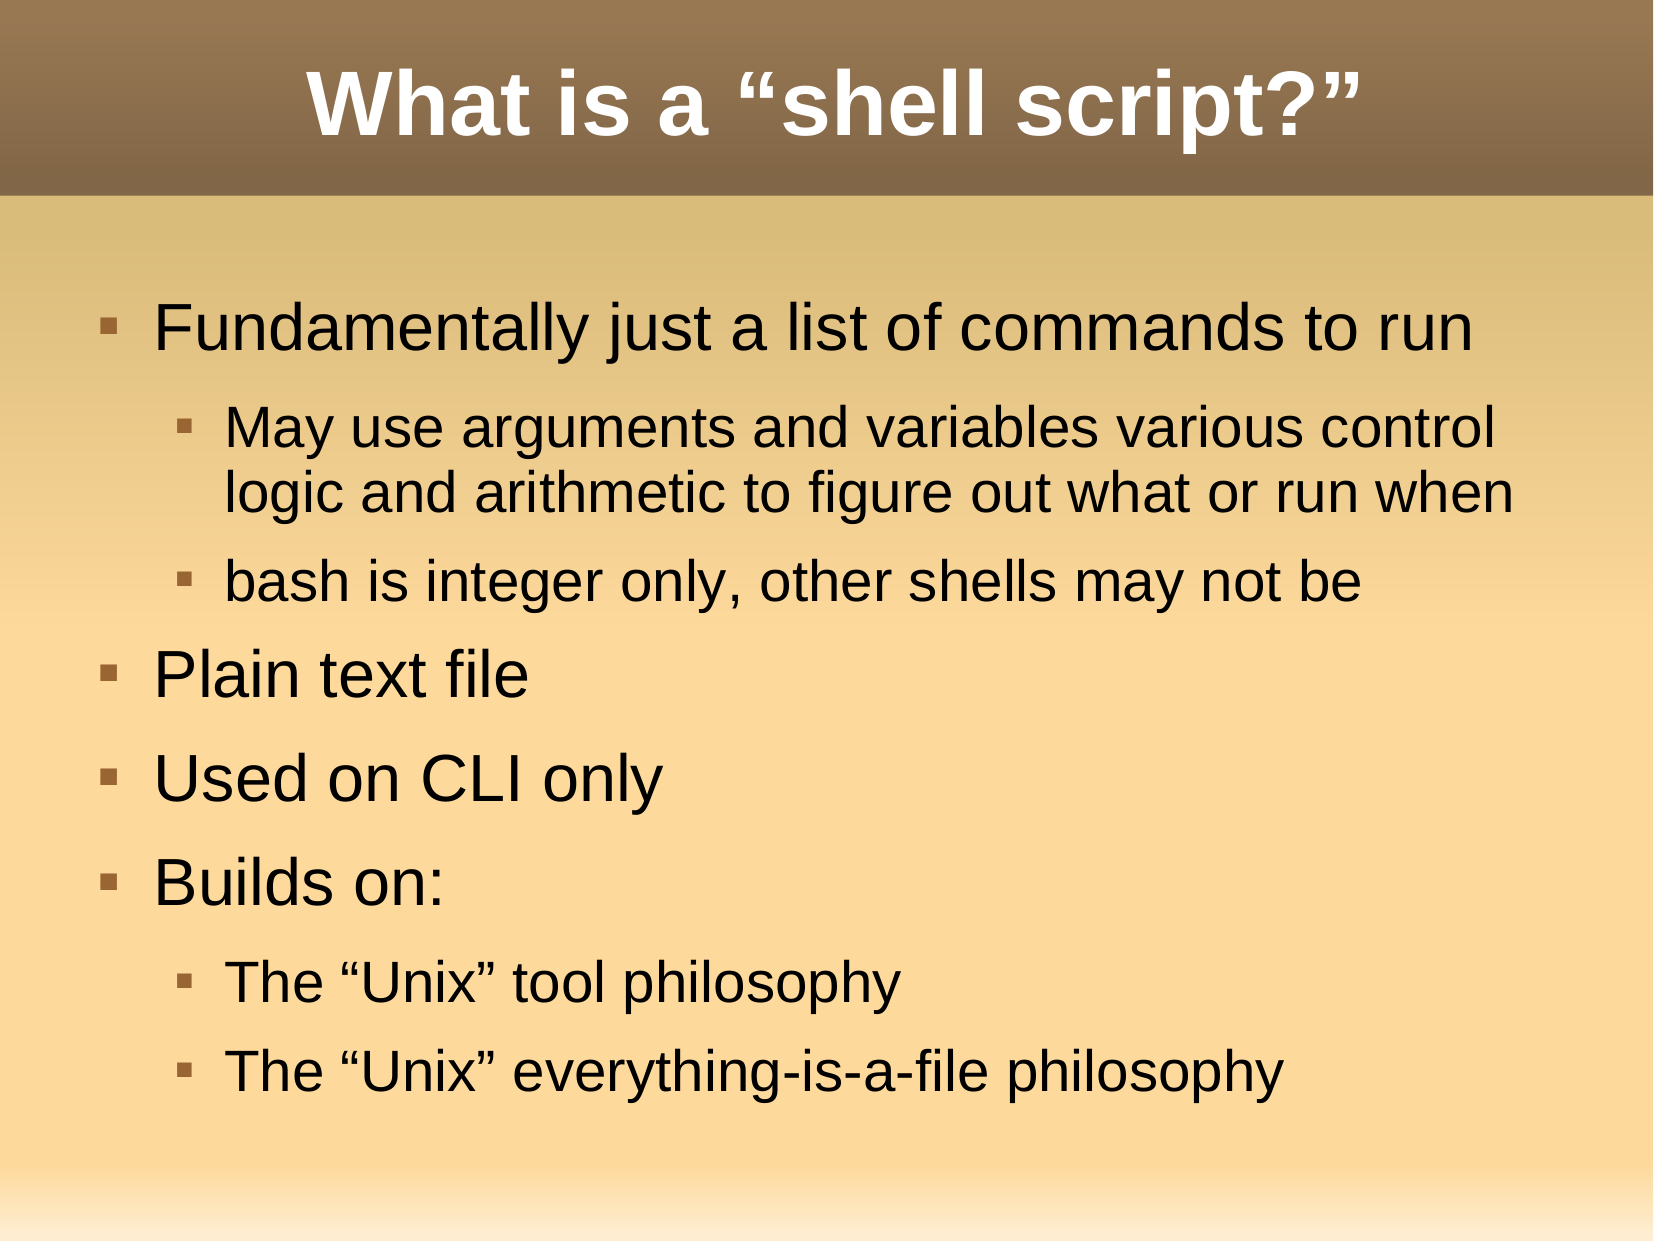

# What is a “shell script?”
Fundamentally just a list of commands to run
May use arguments and variables various control logic and arithmetic to figure out what or run when
bash is integer only, other shells may not be
Plain text file
Used on CLI only
Builds on:
The “Unix” tool philosophy
The “Unix” everything-is-a-file philosophy